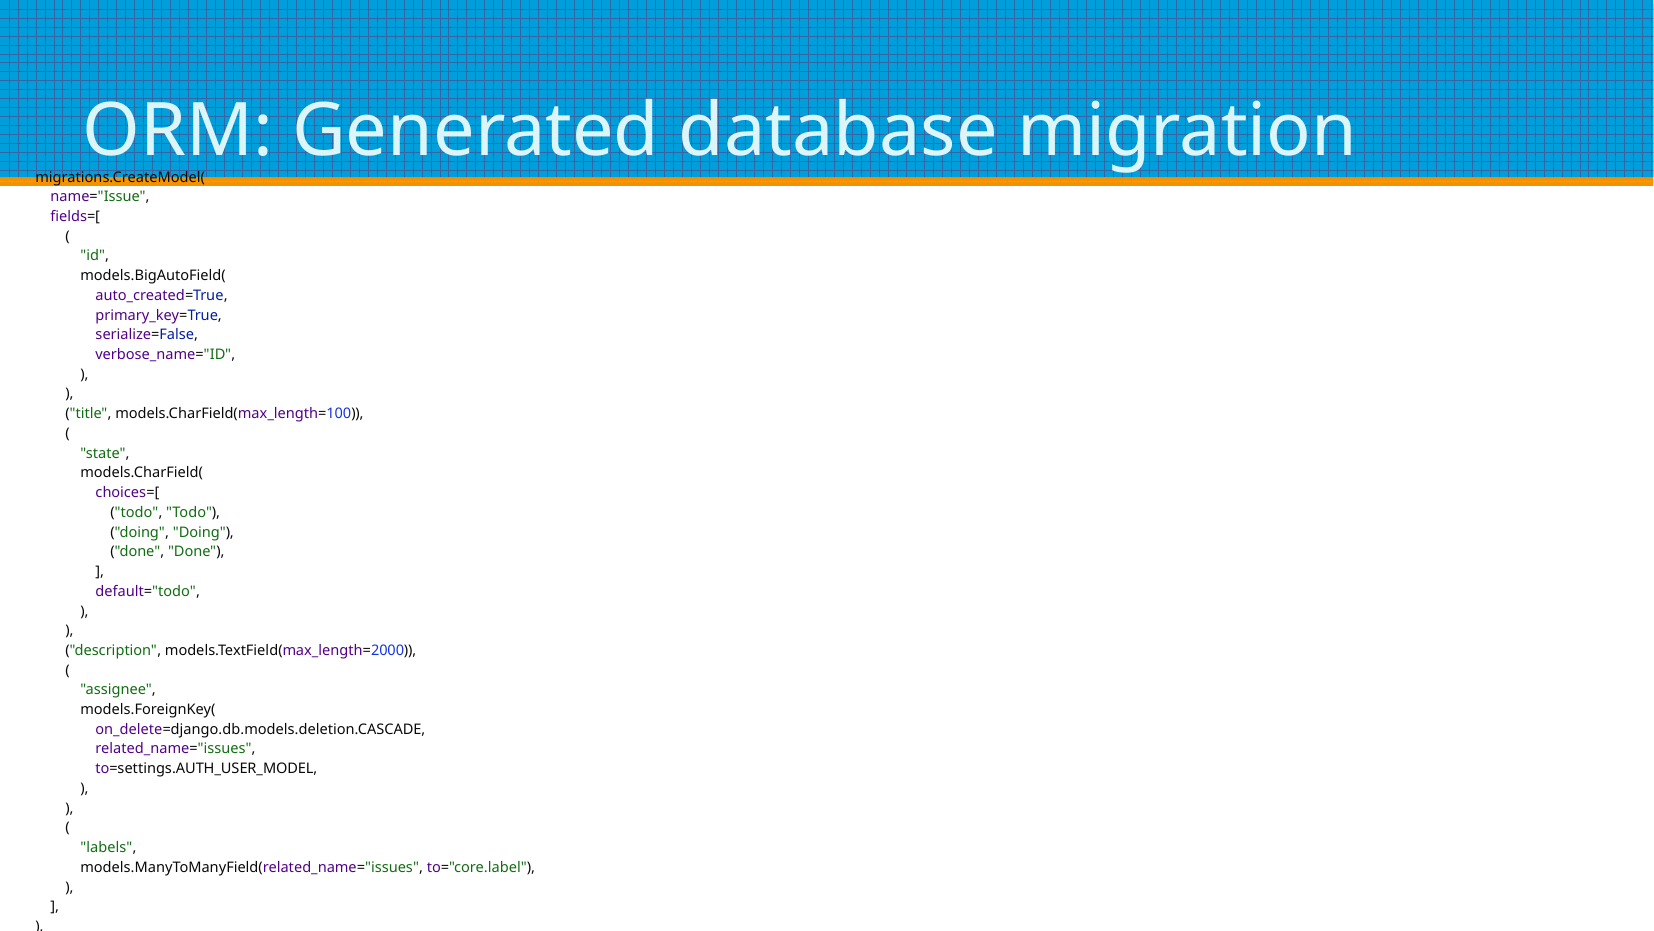

# ORM: Generated database migration
migrations.CreateModel(
 name="Issue",
 fields=[
 (
 "id",
 models.BigAutoField(
 auto_created=True,
 primary_key=True,
 serialize=False,
 verbose_name="ID",
 ),
 ),
 ("title", models.CharField(max_length=100)),
 (
 "state",
 models.CharField(
 choices=[
 ("todo", "Todo"),
 ("doing", "Doing"),
 ("done", "Done"),
 ],
 default="todo",
 ),
 ),
 ("description", models.TextField(max_length=2000)),
 (
 "assignee",
 models.ForeignKey(
 on_delete=django.db.models.deletion.CASCADE,
 related_name="issues",
 to=settings.AUTH_USER_MODEL,
 ),
 ),
 (
 "labels",
 models.ManyToManyField(related_name="issues", to="core.label"),
 ),
 ],
),